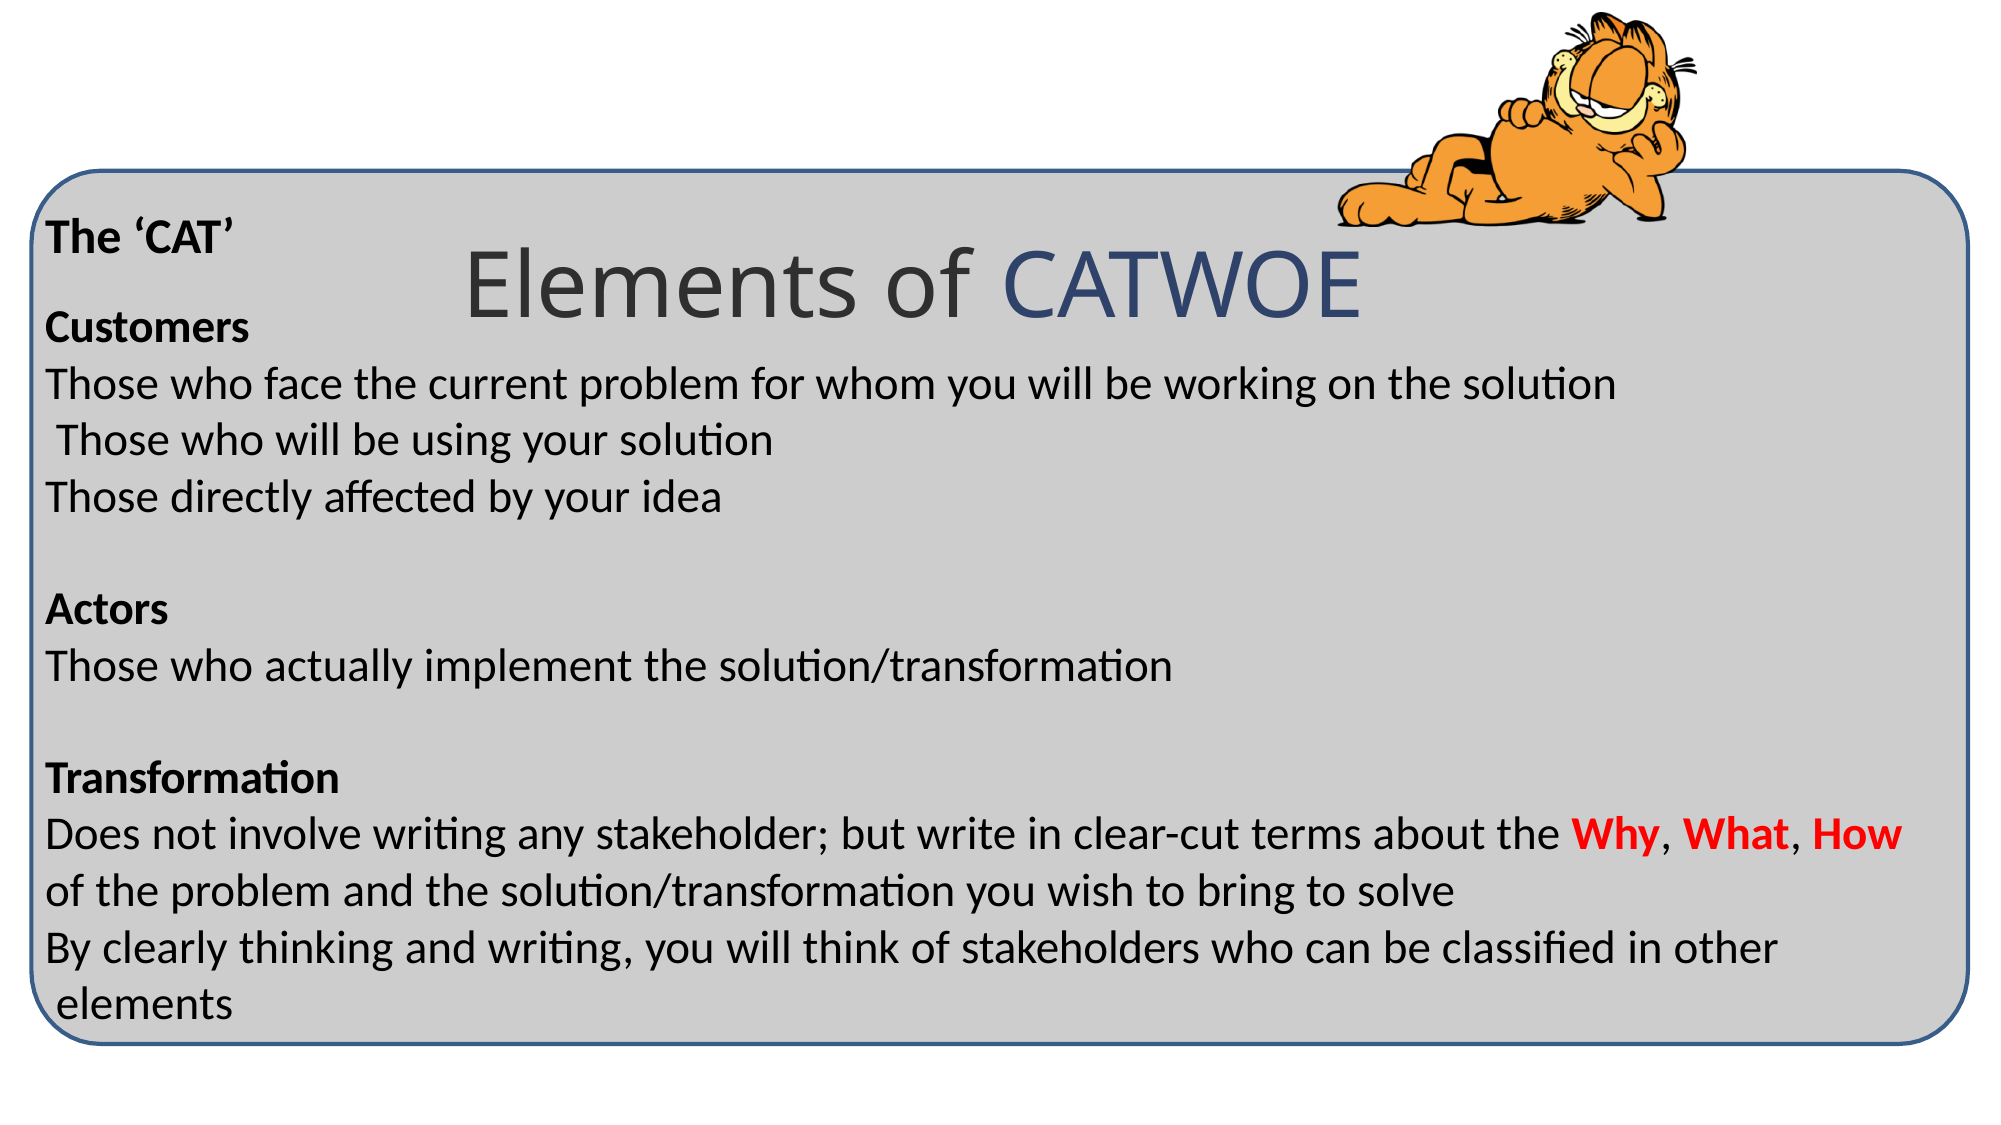

The ‘CAT’
Customers
Those who face the current problem for whom you will be working on the solution Those who will be using your solution
Those directly affected by your idea
Actors
Those who actually implement the solution/transformation
Transformation
Does not involve writing any stakeholder; but write in clear-cut terms about the Why, What, How
of the problem and the solution/transformation you wish to bring to solve
By clearly thinking and writing, you will think of stakeholders who can be classified in other elements
# Elements of CATWOE